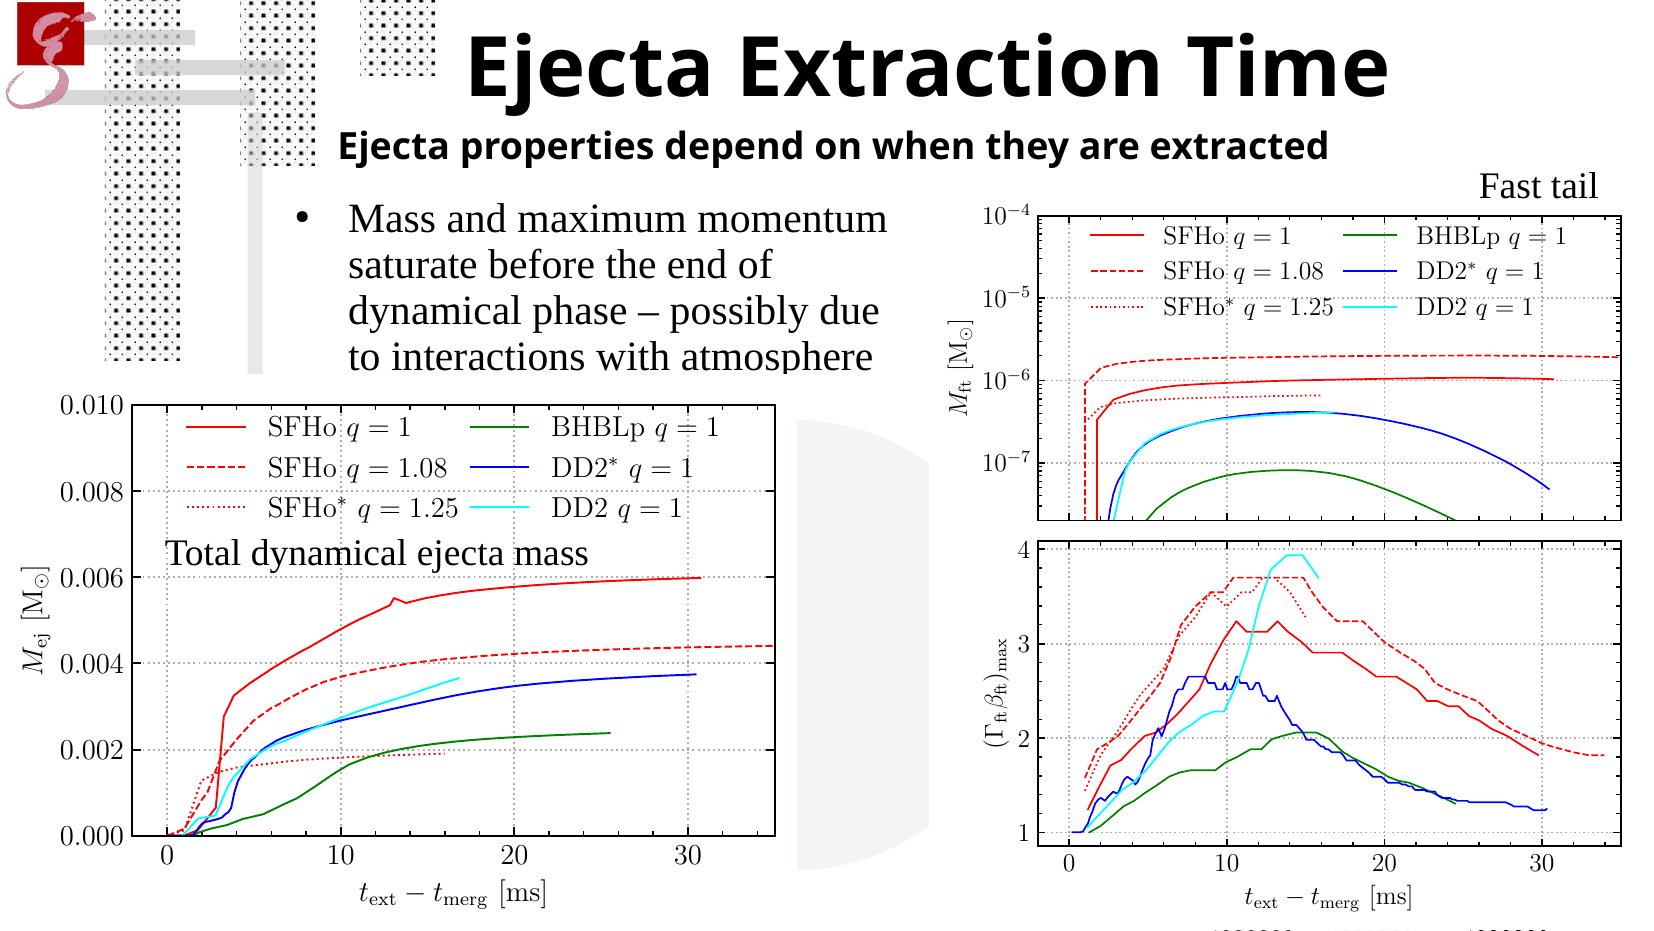

Ejecta Extraction Time
Ejecta properties depend on when they are extracted
Fast tail
Mass and maximum momentum saturate before the end of dynamical phase – possibly due to interactions with atmosphere
Total dynamical ejecta mass